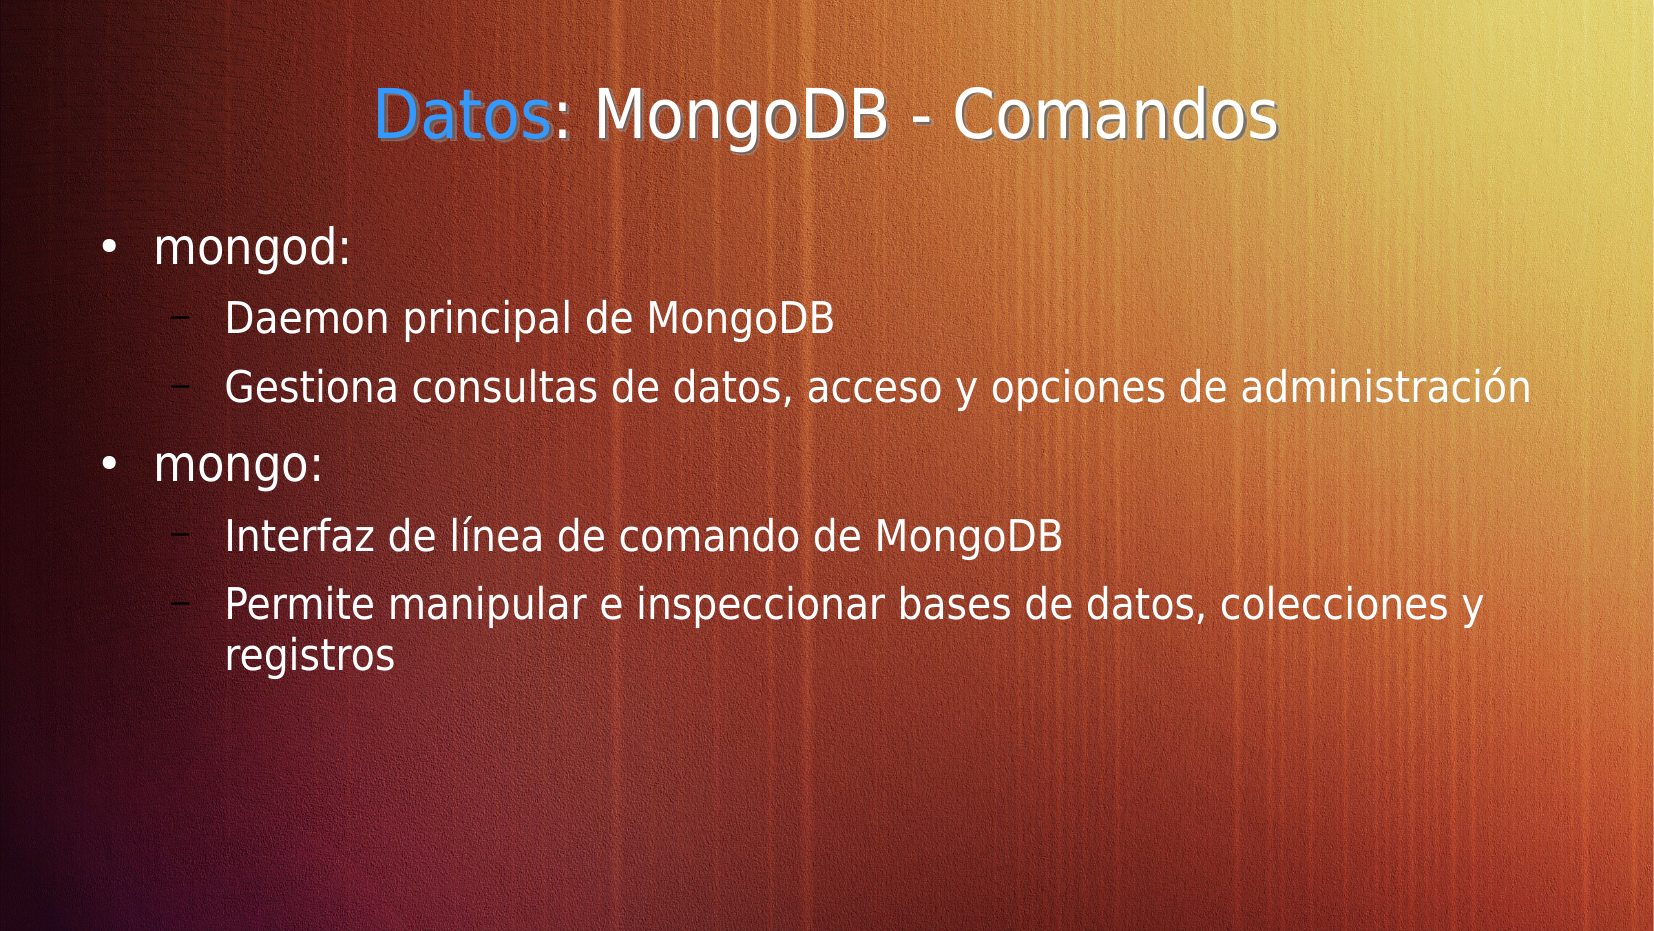

# Datos: MongoDB - Comandos
mongod:
Daemon principal de MongoDB
Gestiona consultas de datos, acceso y opciones de administración
mongo:
Interfaz de línea de comando de MongoDB
Permite manipular e inspeccionar bases de datos, colecciones y registros